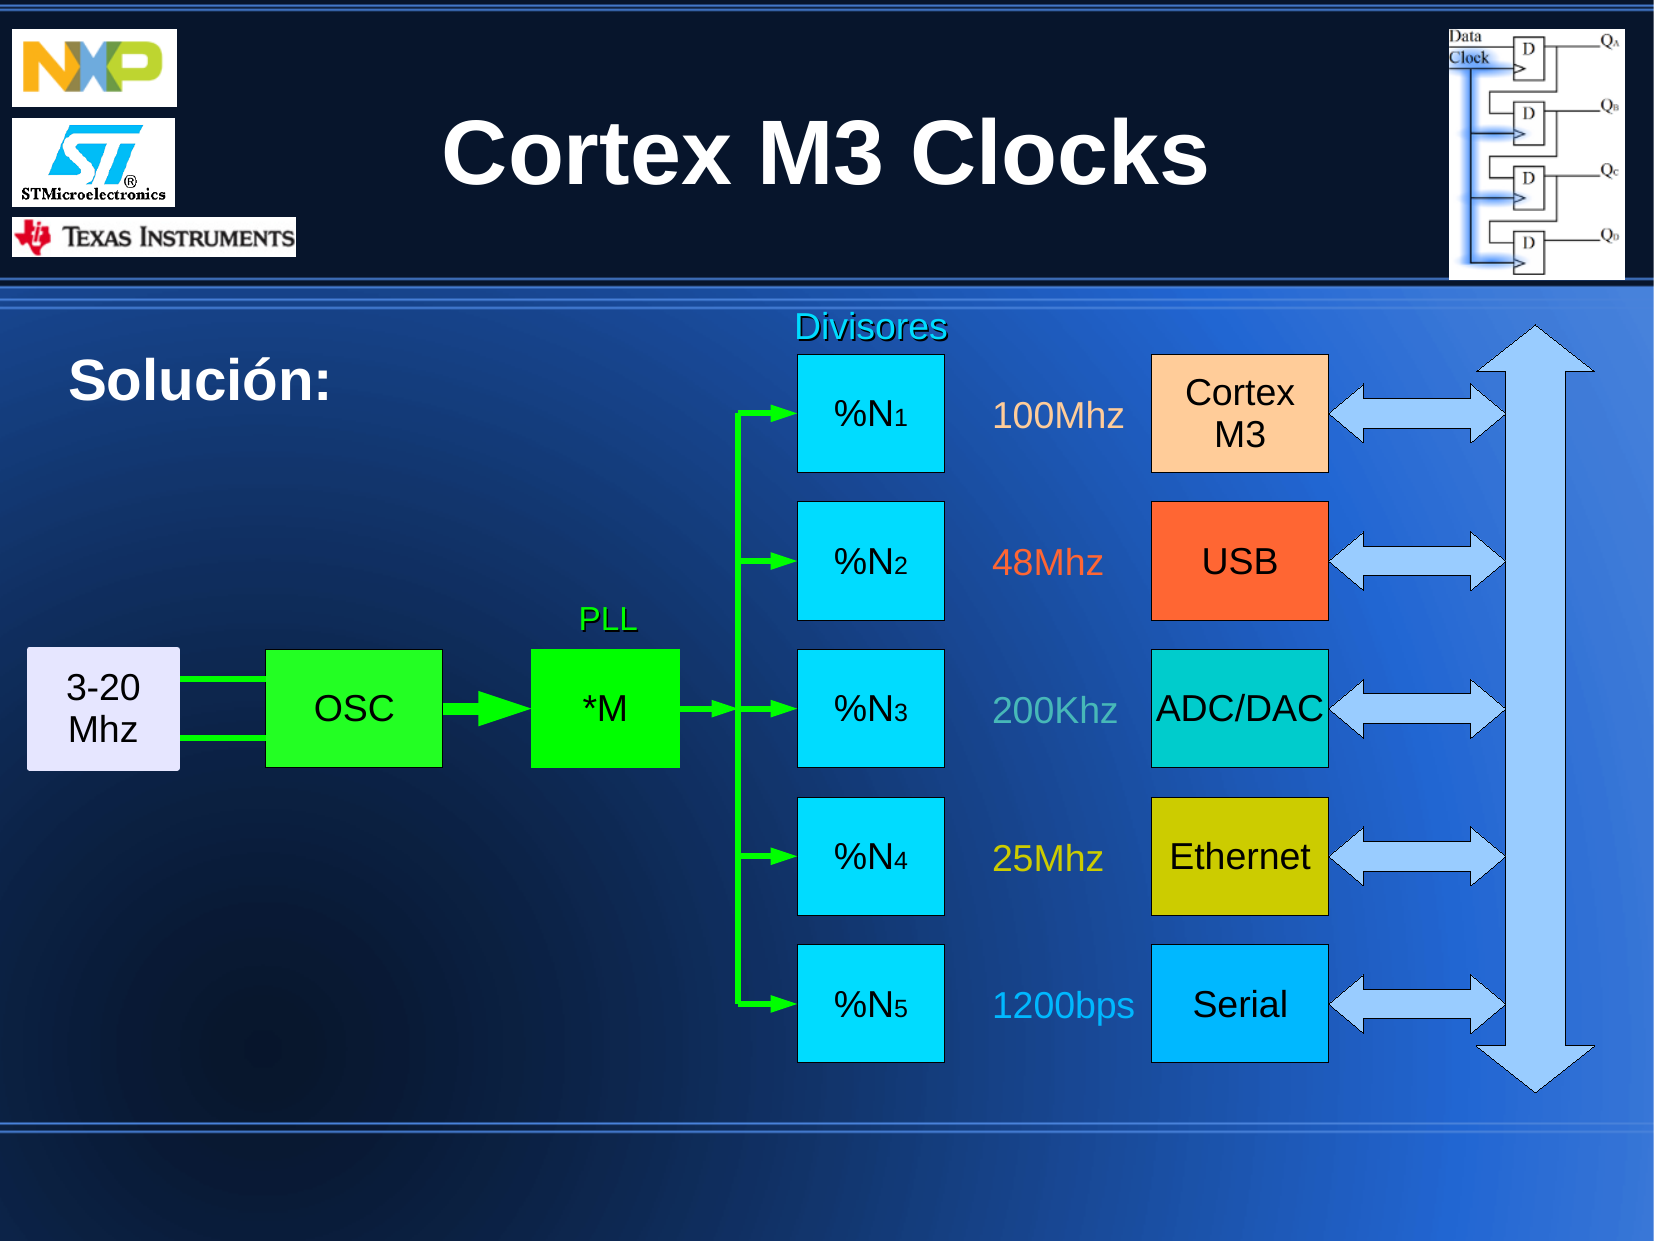

# Cortex M3 Clocks
Divisores
Solución:
%N1
Cortex
M3
100Mhz
%N2
USB
48Mhz
PLL
3-20
Mhz
OSC
*M
%N3
ADC/DAC
200Khz
%N4
Ethernet
25Mhz
%N5
Serial
1200bps